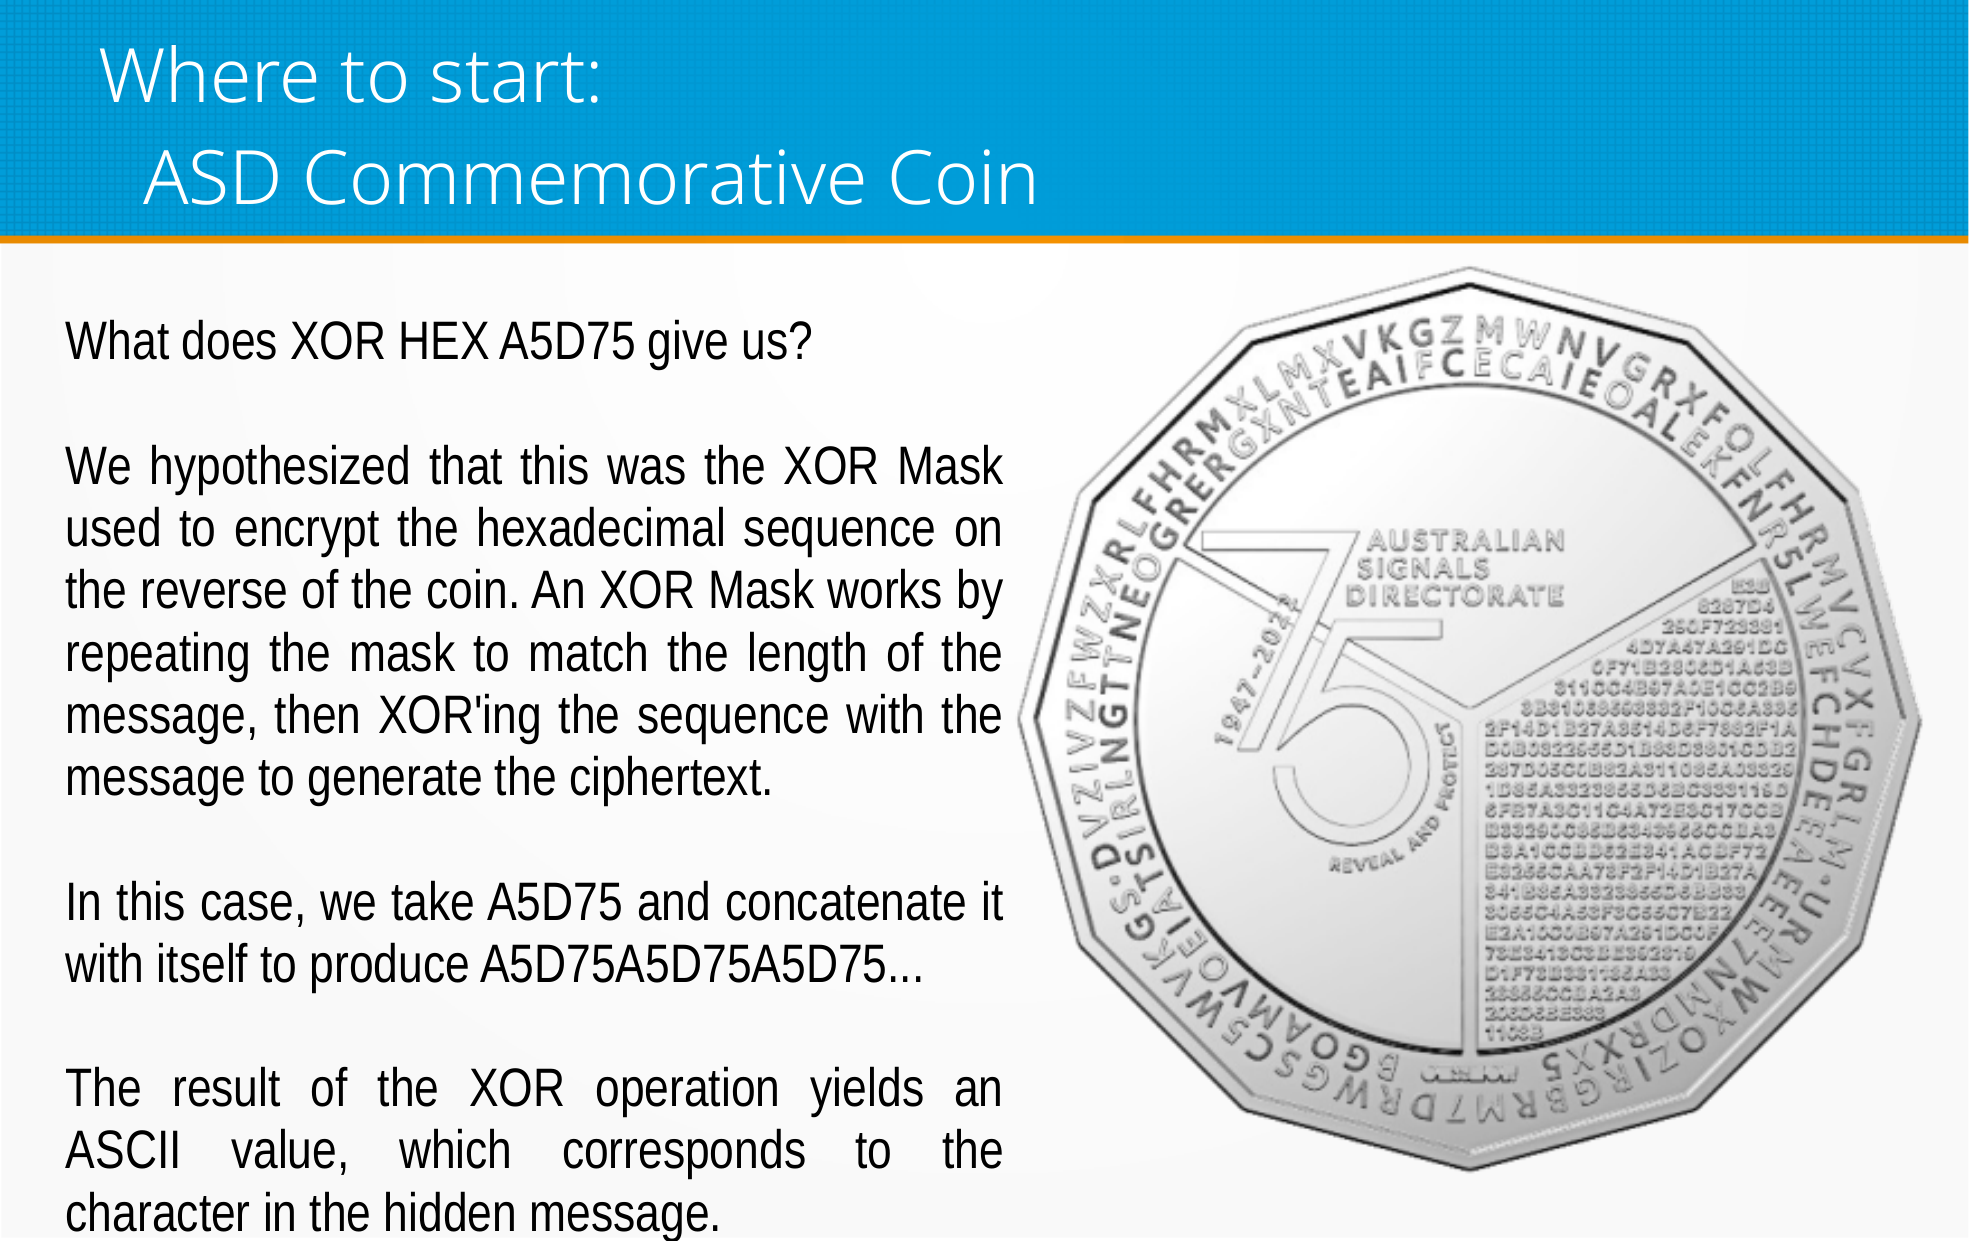

# Where to start: ASD Commemorative Coin
What does XOR HEX A5D75 give us?
We hypothesized that this was the XOR Mask used to encrypt the hexadecimal sequence on the reverse of the coin. An XOR Mask works by repeating the mask to match the length of the message, then XOR'ing the sequence with the message to generate the ciphertext.
In this case, we take A5D75 and concatenate it with itself to produce A5D75A5D75A5D75...
The result of the XOR operation yields an ASCII value, which corresponds to the character in the hidden message.
Let’s explore how this process works.